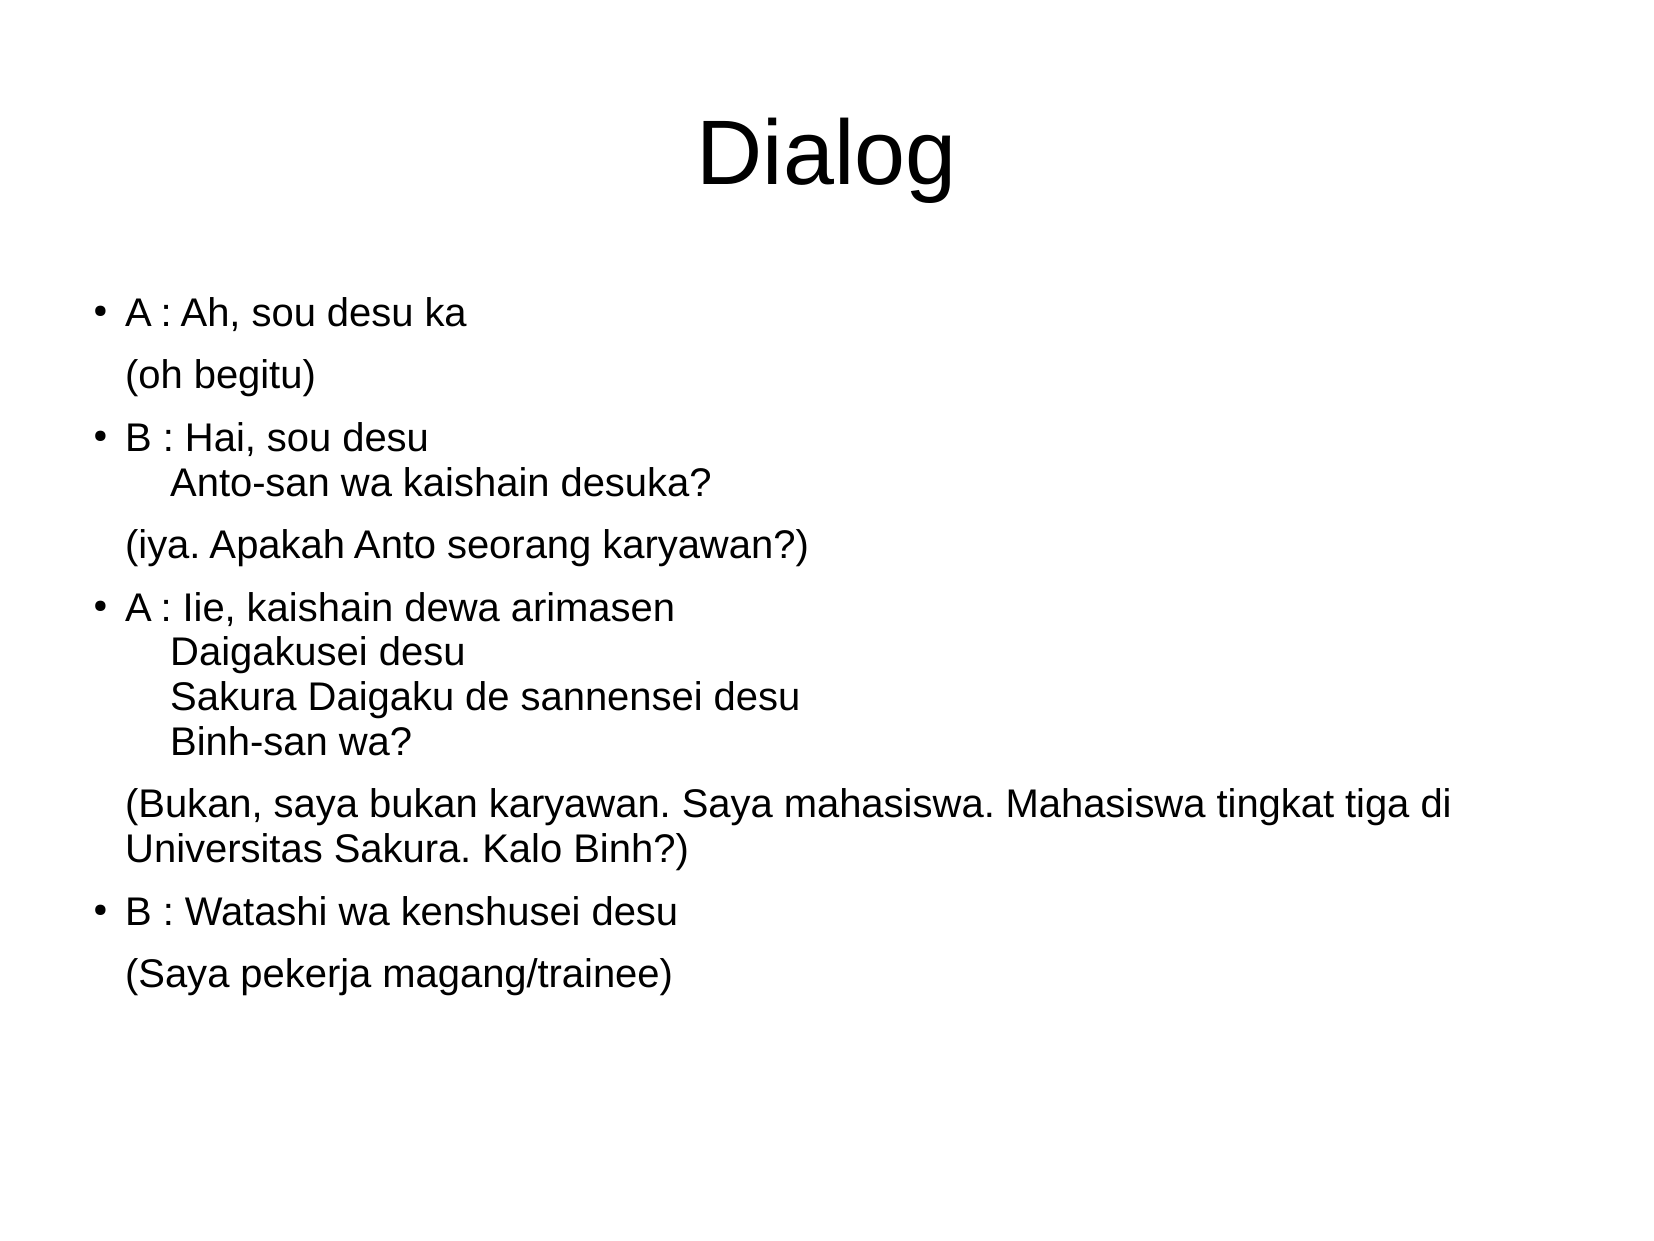

# Dialog
A : Ah, sou desu ka
(oh begitu)
B : Hai, sou desu
	Anto-san wa kaishain desuka?
(iya. Apakah Anto seorang karyawan?)
A : Iie, kaishain dewa arimasen
	Daigakusei desu
	Sakura Daigaku de sannensei desu
	Binh-san wa?
(Bukan, saya bukan karyawan. Saya mahasiswa. Mahasiswa tingkat tiga di Universitas Sakura. Kalo Binh?)
B : Watashi wa kenshusei desu
(Saya pekerja magang/trainee)